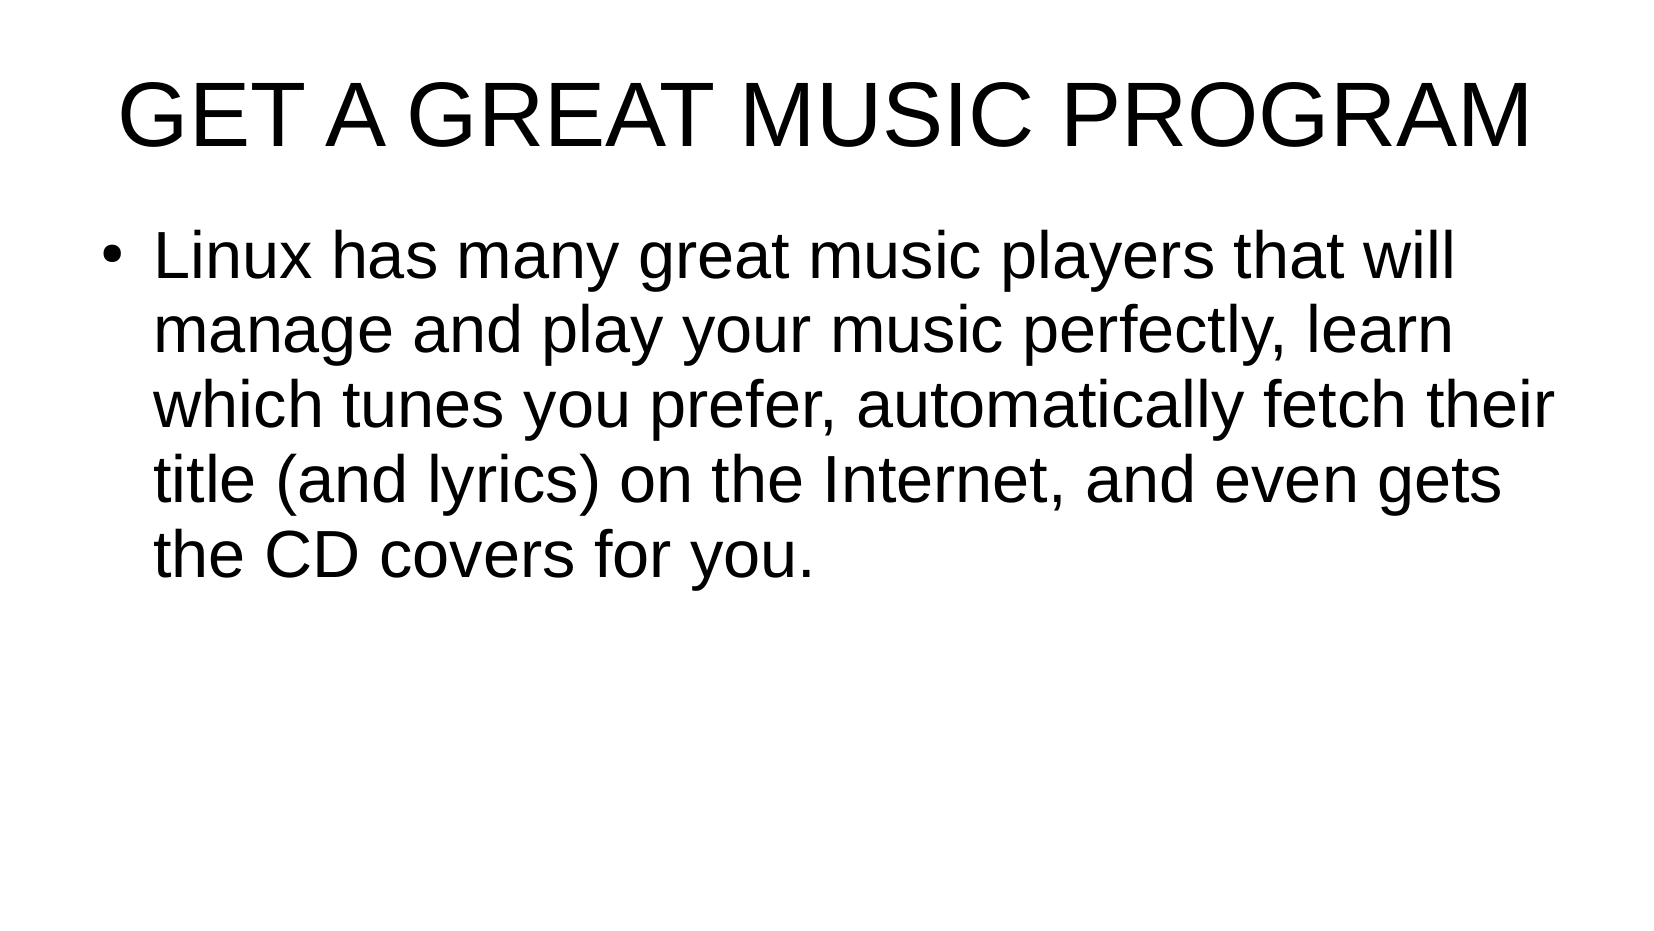

# GET A GREAT MUSIC PROGRAM
Linux has many great music players that will manage and play your music perfectly, learn which tunes you prefer, automatically fetch their title (and lyrics) on the Internet, and even gets the CD covers for you.